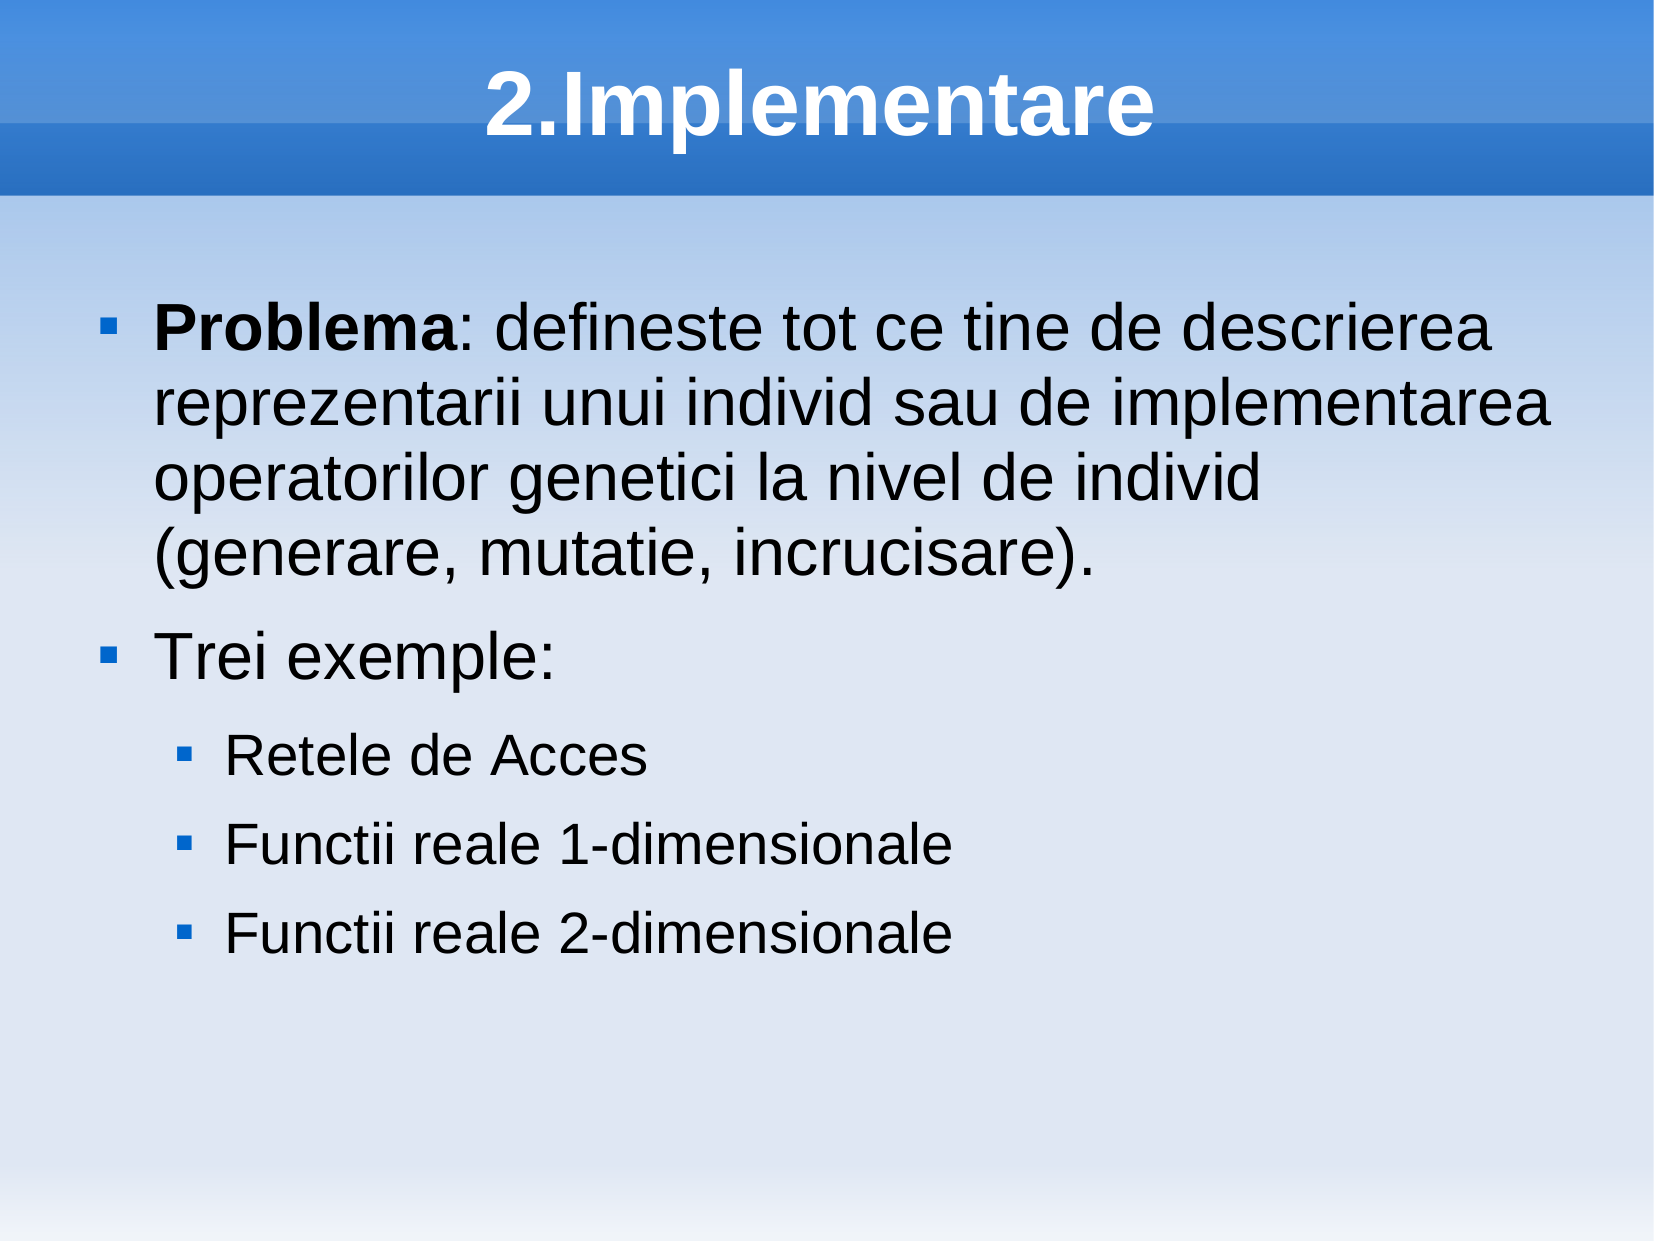

# 2.Implementare
Problema: defineste tot ce tine de descrierea reprezentarii unui individ sau de implementarea operatorilor genetici la nivel de individ (generare, mutatie, incrucisare).
Trei exemple:
Retele de Acces
Functii reale 1-dimensionale
Functii reale 2-dimensionale